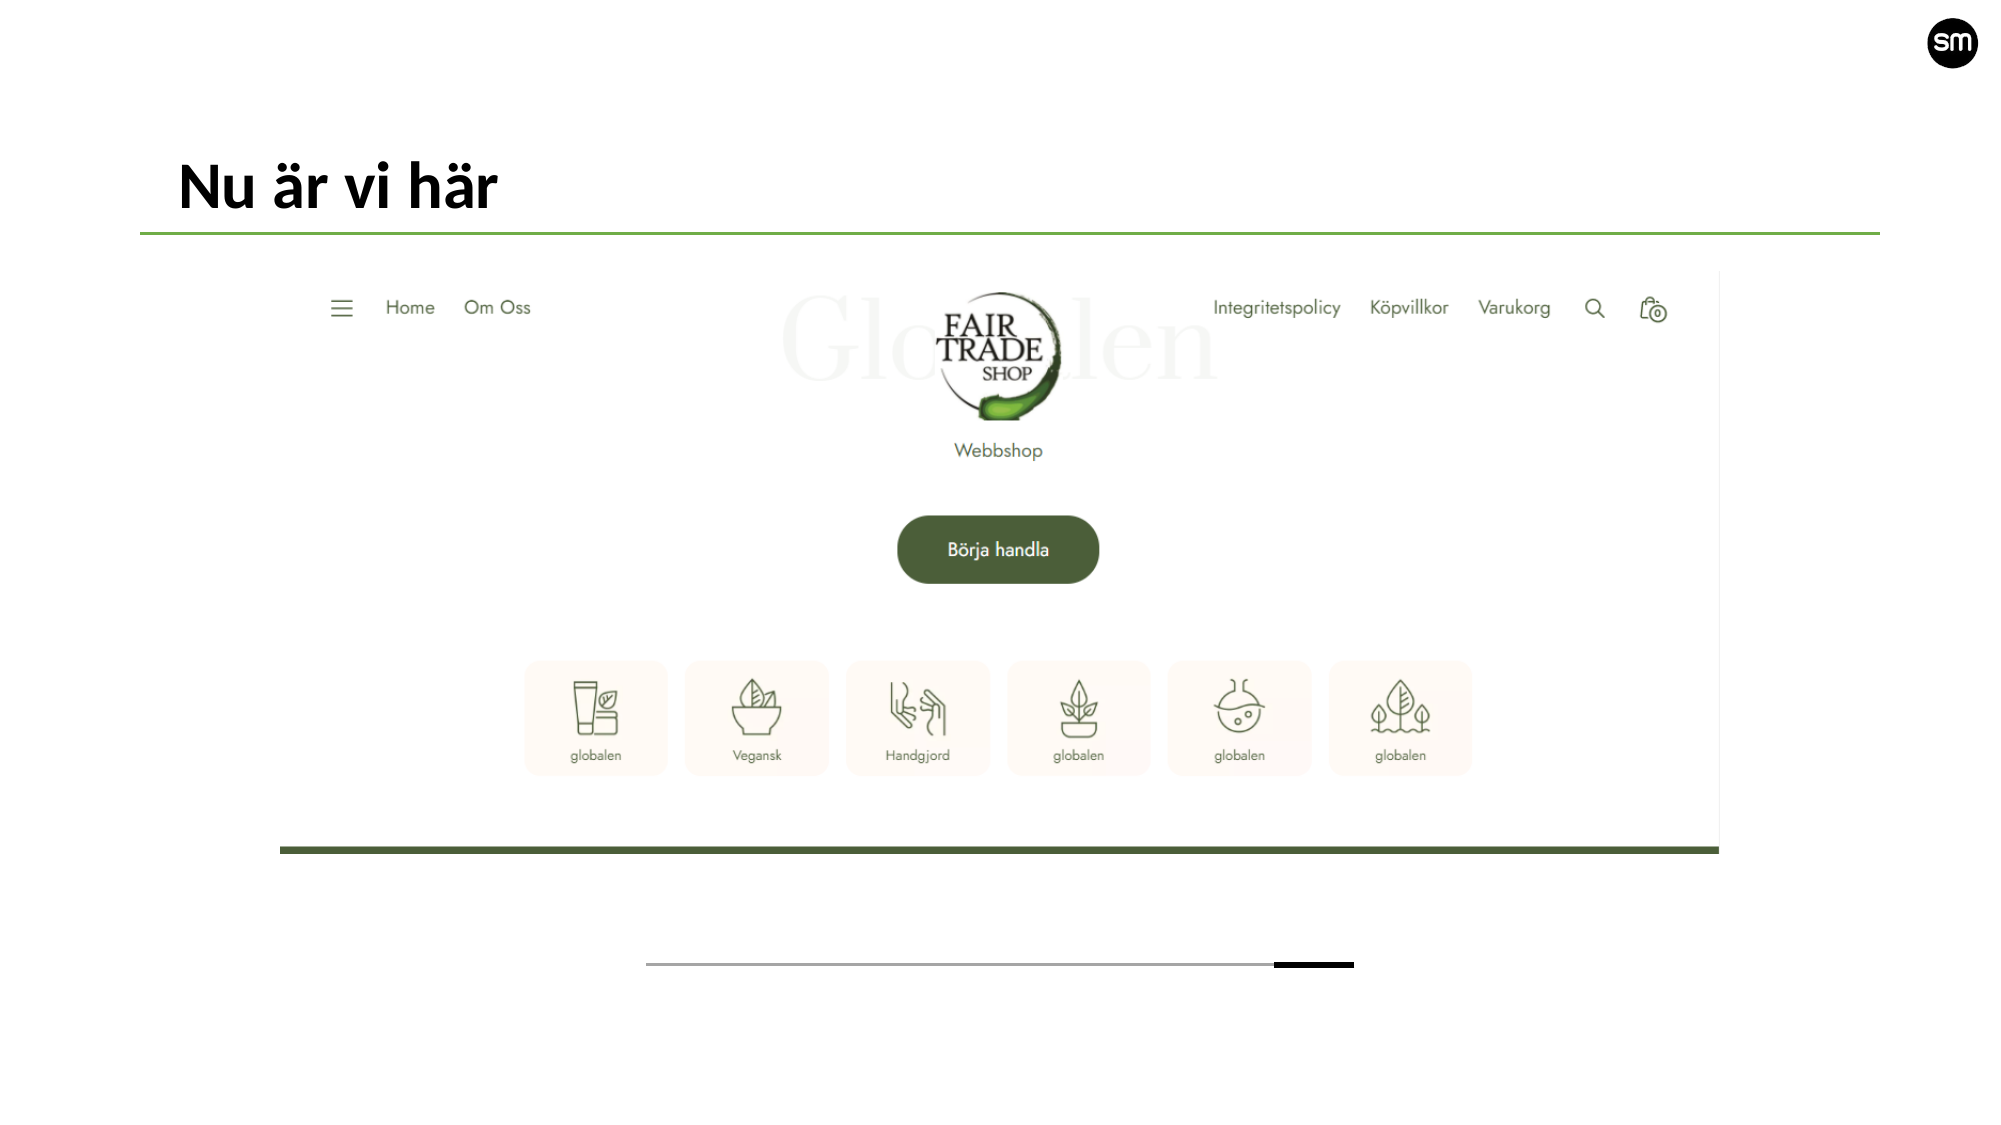

Nu är vi här
Designhöjdpunkter
UI-anpassning.
Stöd för flera spark.
Quick Shop (testning pågår).
Andra brytpunkter: 1024 px och 1200 px.
Android- eller IOS-appar.
Designad med ett modernt tillvägagångssätt.
Förenklat koncept för att främja e-handel.
Frågor?
Tack!